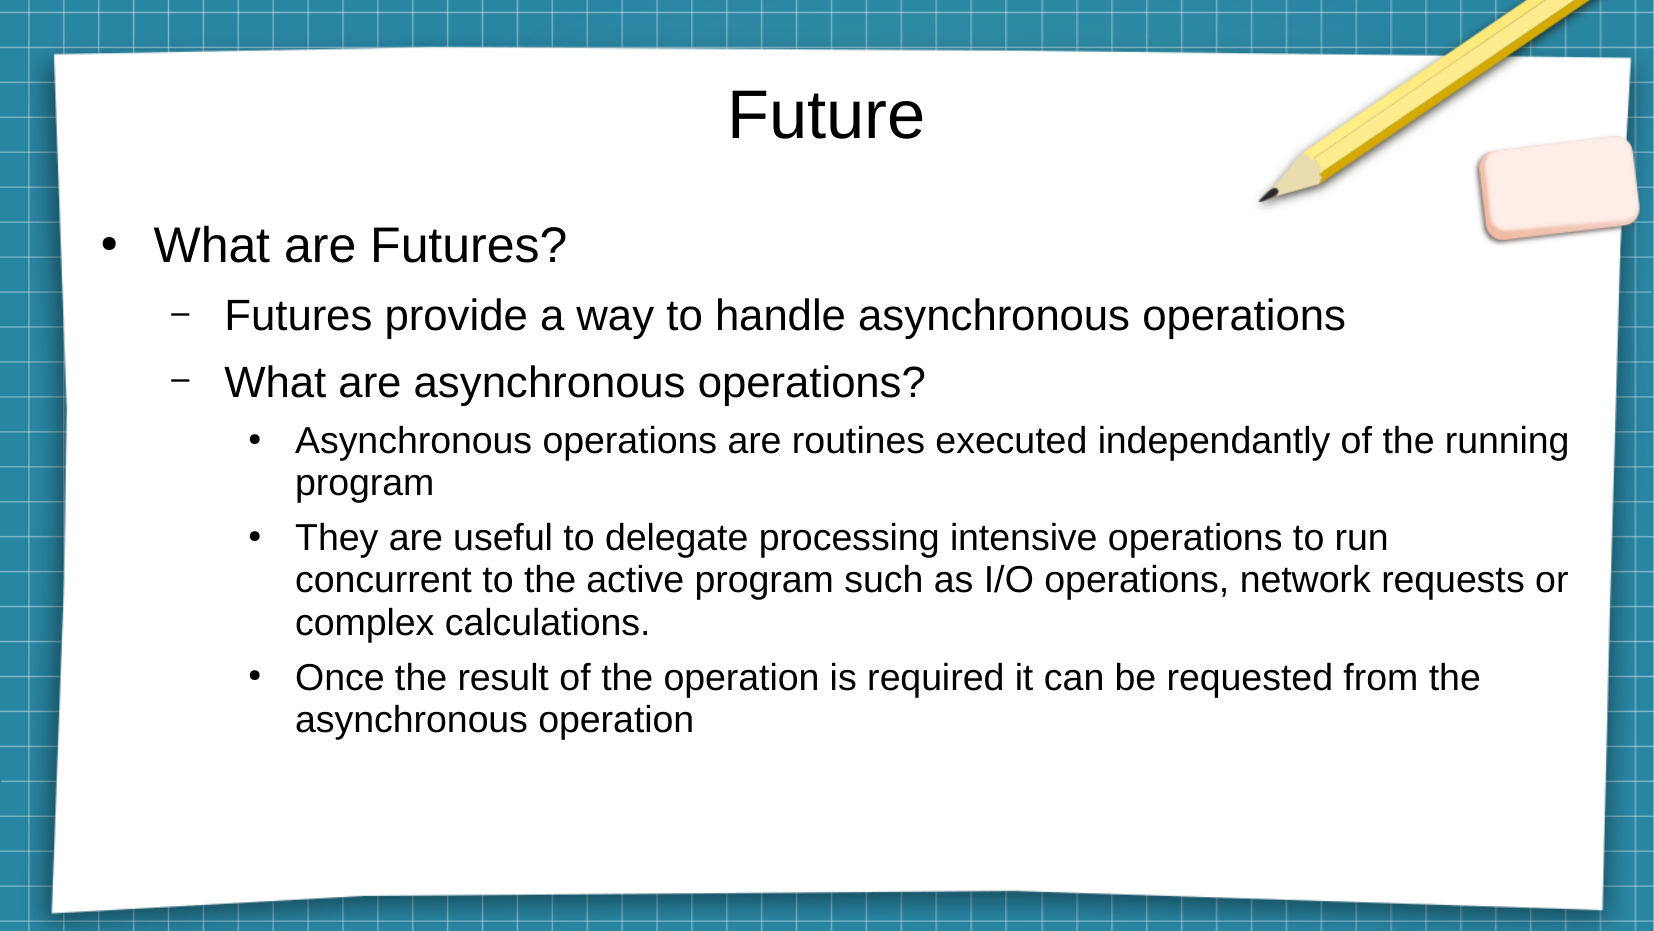

# Future
What are Futures?
Futures provide a way to handle asynchronous operations
What are asynchronous operations?
Asynchronous operations are routines executed independantly of the running program
They are useful to delegate processing intensive operations to run concurrent to the active program such as I/O operations, network requests or complex calculations.
Once the result of the operation is required it can be requested from the asynchronous operation